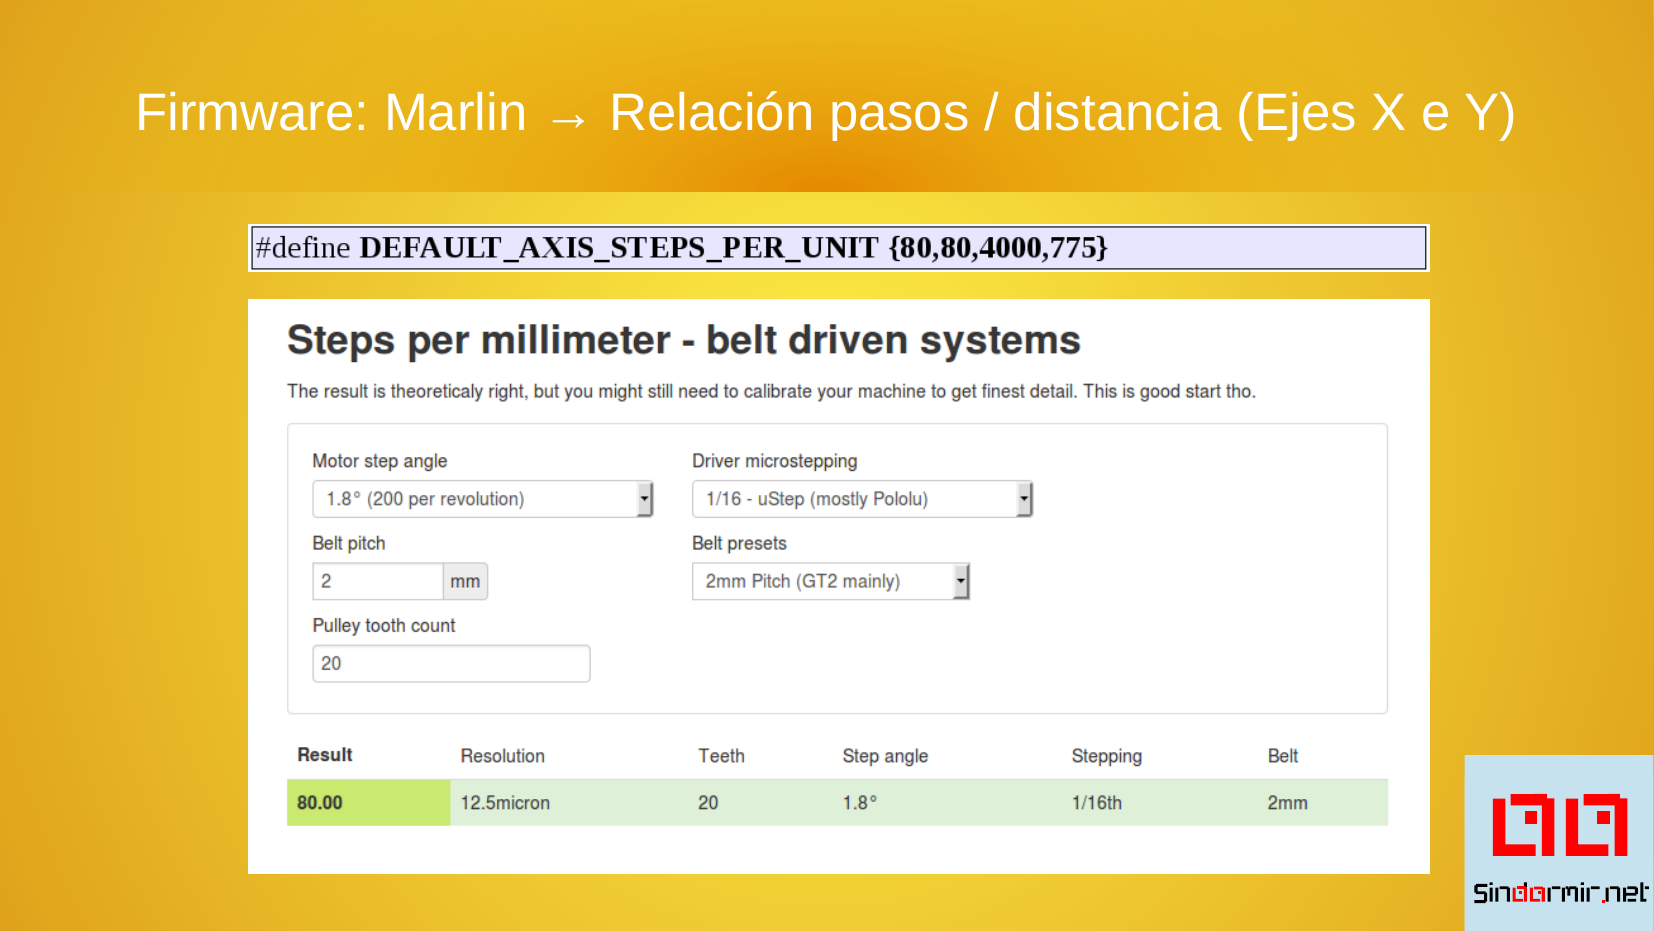

# Firmware: Marlin → Relación pasos / distancia (Ejes X e Y)